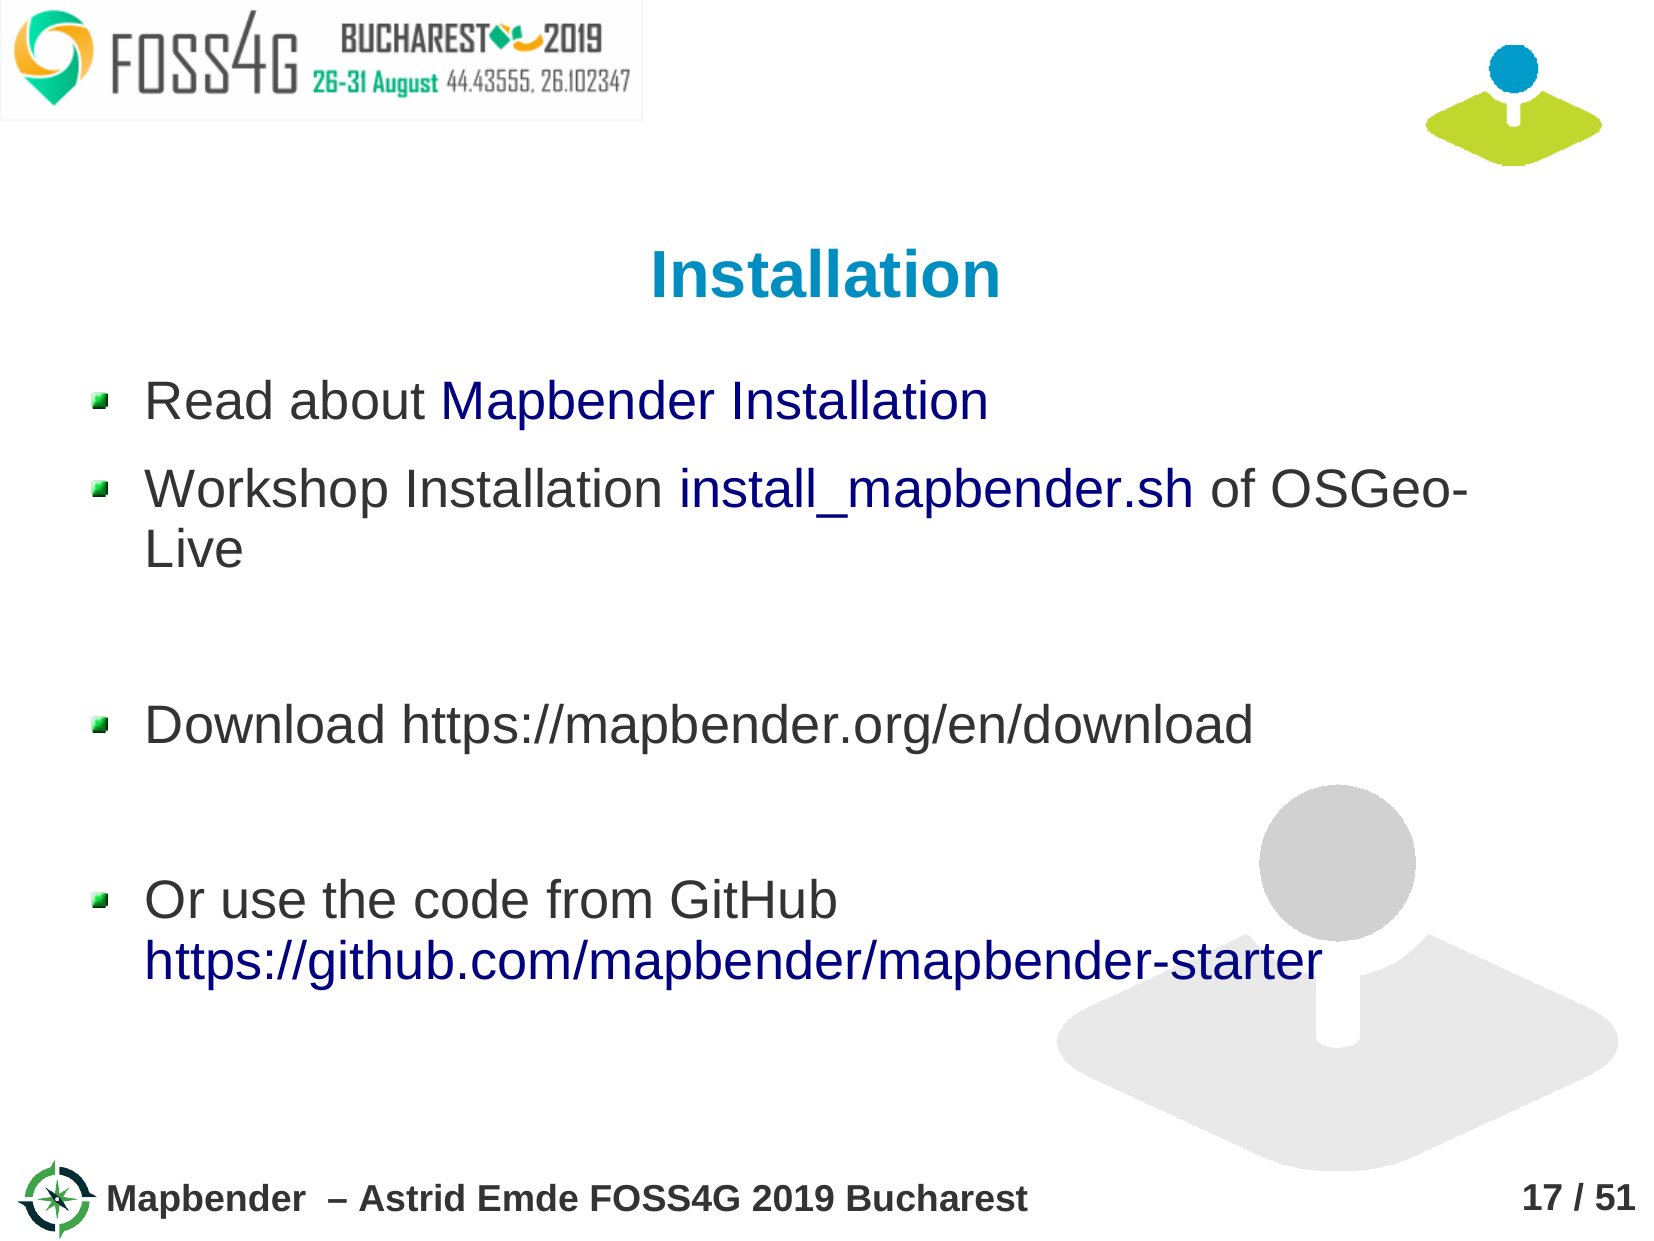

# Installation
Read about Mapbender Installation
Workshop Installation install_mapbender.sh of OSGeo-Live
Download https://mapbender.org/en/download
Or use the code from GitHubhttps://github.com/mapbender/mapbender-starter